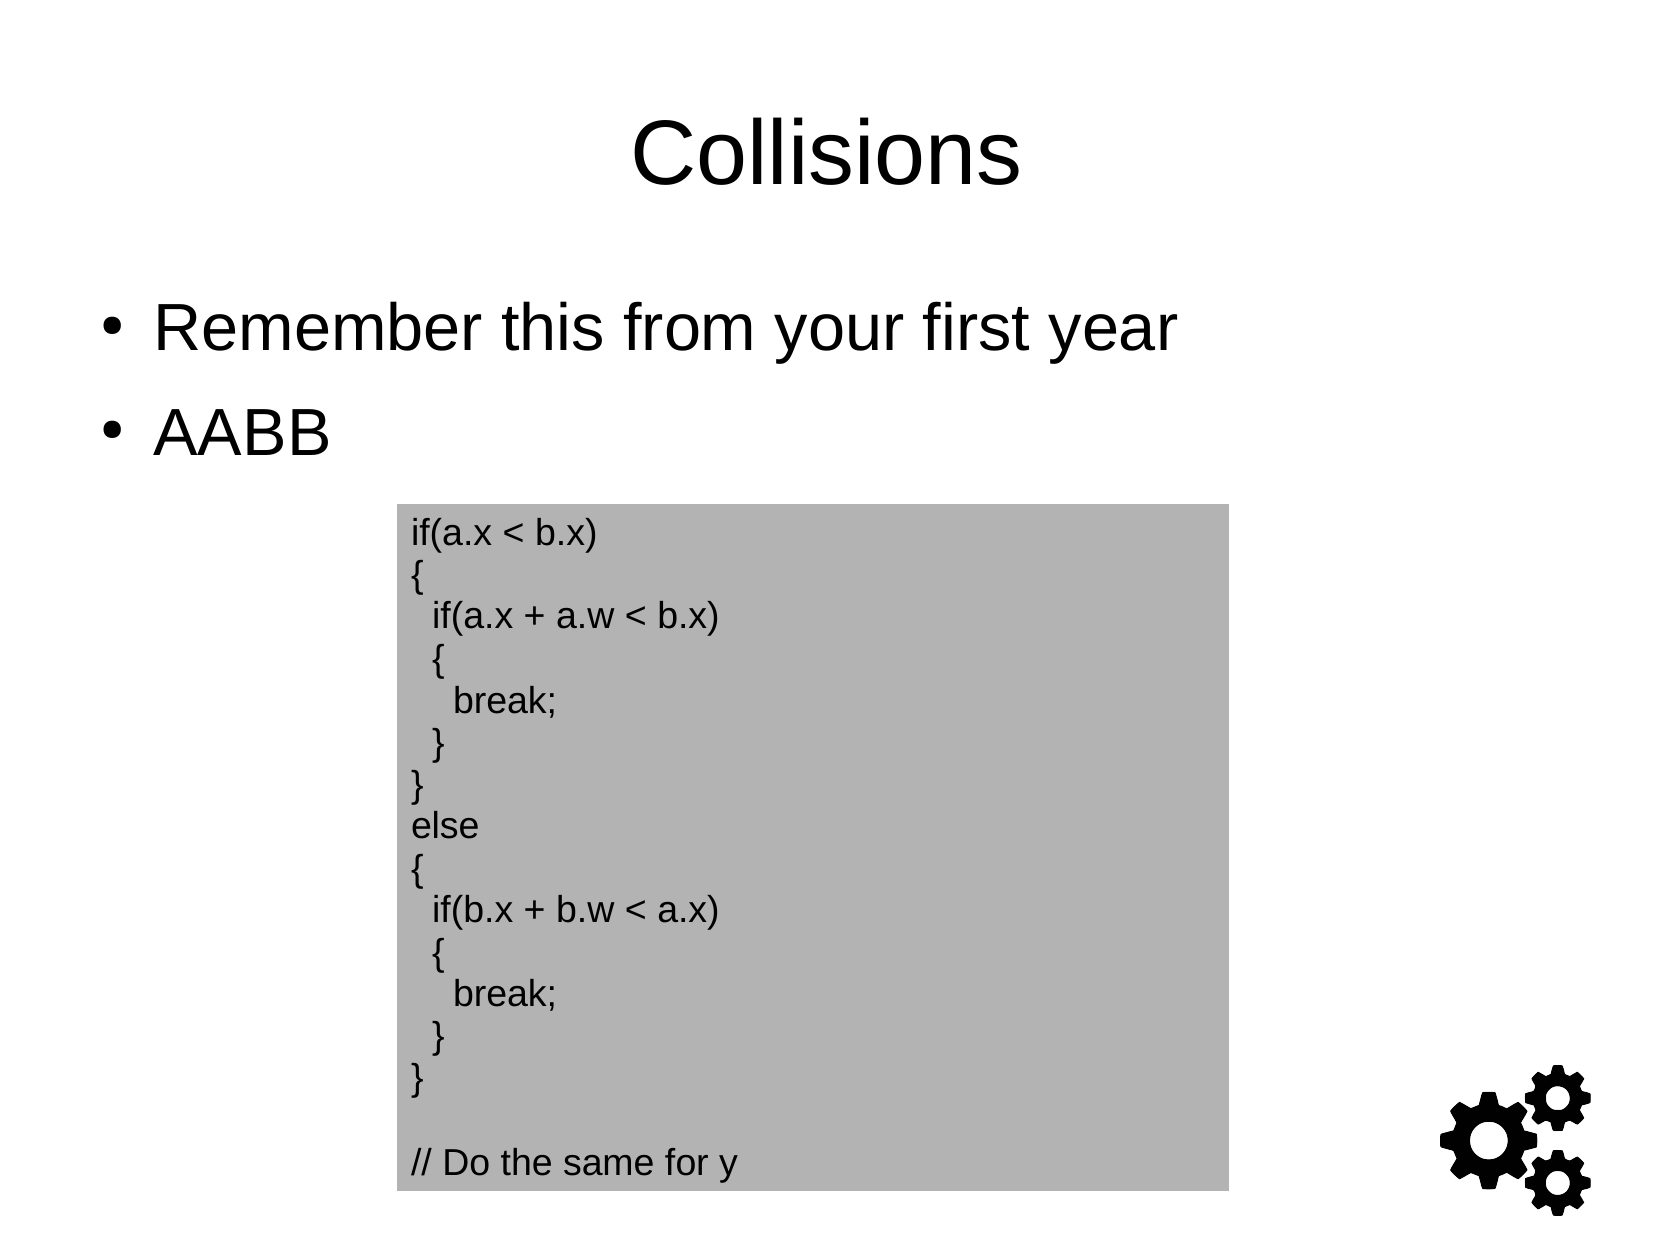

# Collisions
Remember this from your first year
AABB
| if(a.x < b.x) { if(a.x + a.w < b.x) { break; } } else { if(b.x + b.w < a.x) { break; } } // Do the same for y |
| --- |